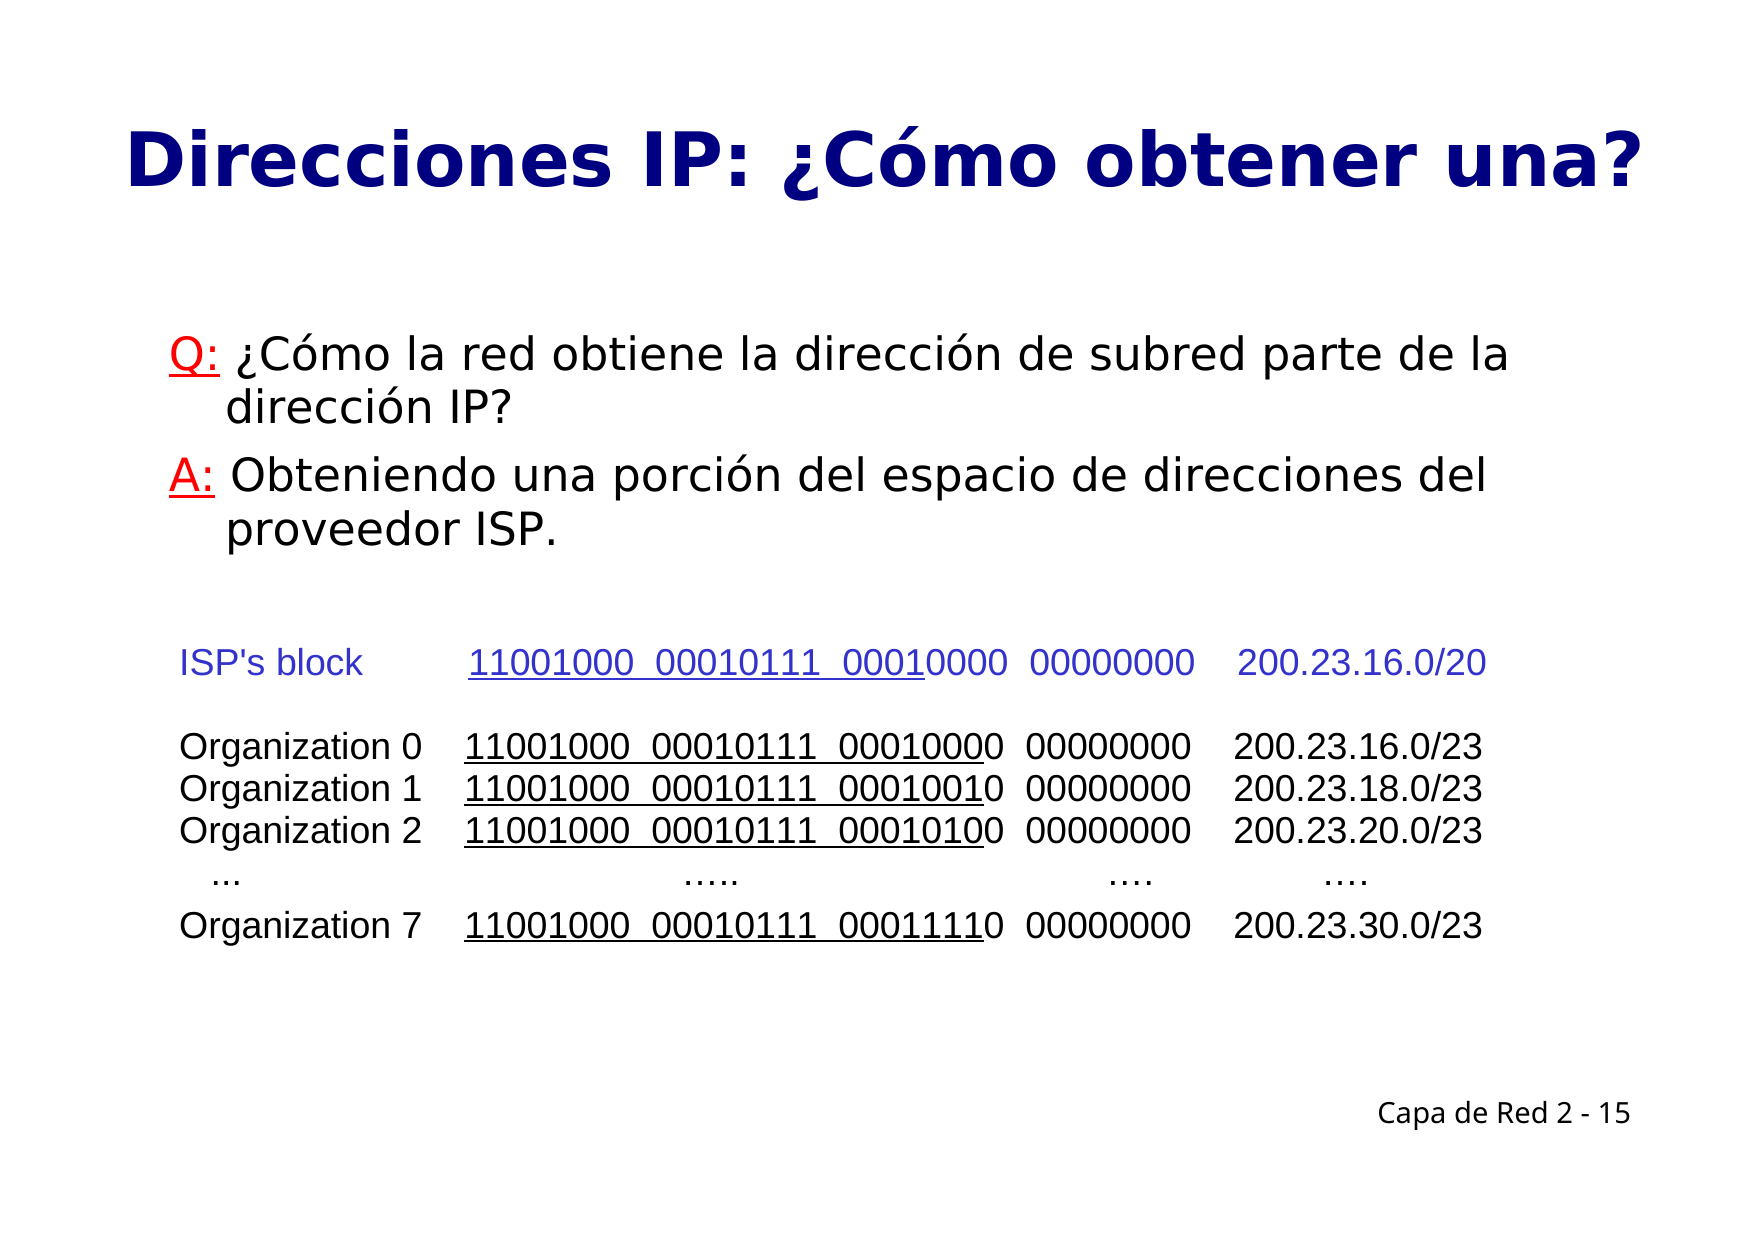

# Direcciones IP: ¿Cómo obtener una?
Q: ¿Cómo la red obtiene la dirección de subred parte de la dirección IP?
A: Obteniendo una porción del espacio de direcciones del proveedor ISP.
ISP's block 11001000 00010111 00010000 00000000 200.23.16.0/20
Organization 0 11001000 00010111 00010000 00000000 200.23.16.0/23
Organization 1 11001000 00010111 00010010 00000000 200.23.18.0/23
Organization 2 11001000 00010111 00010100 00000000 200.23.20.0/23
 ... ….. …. ….
Organization 7 11001000 00010111 00011110 00000000 200.23.30.0/23